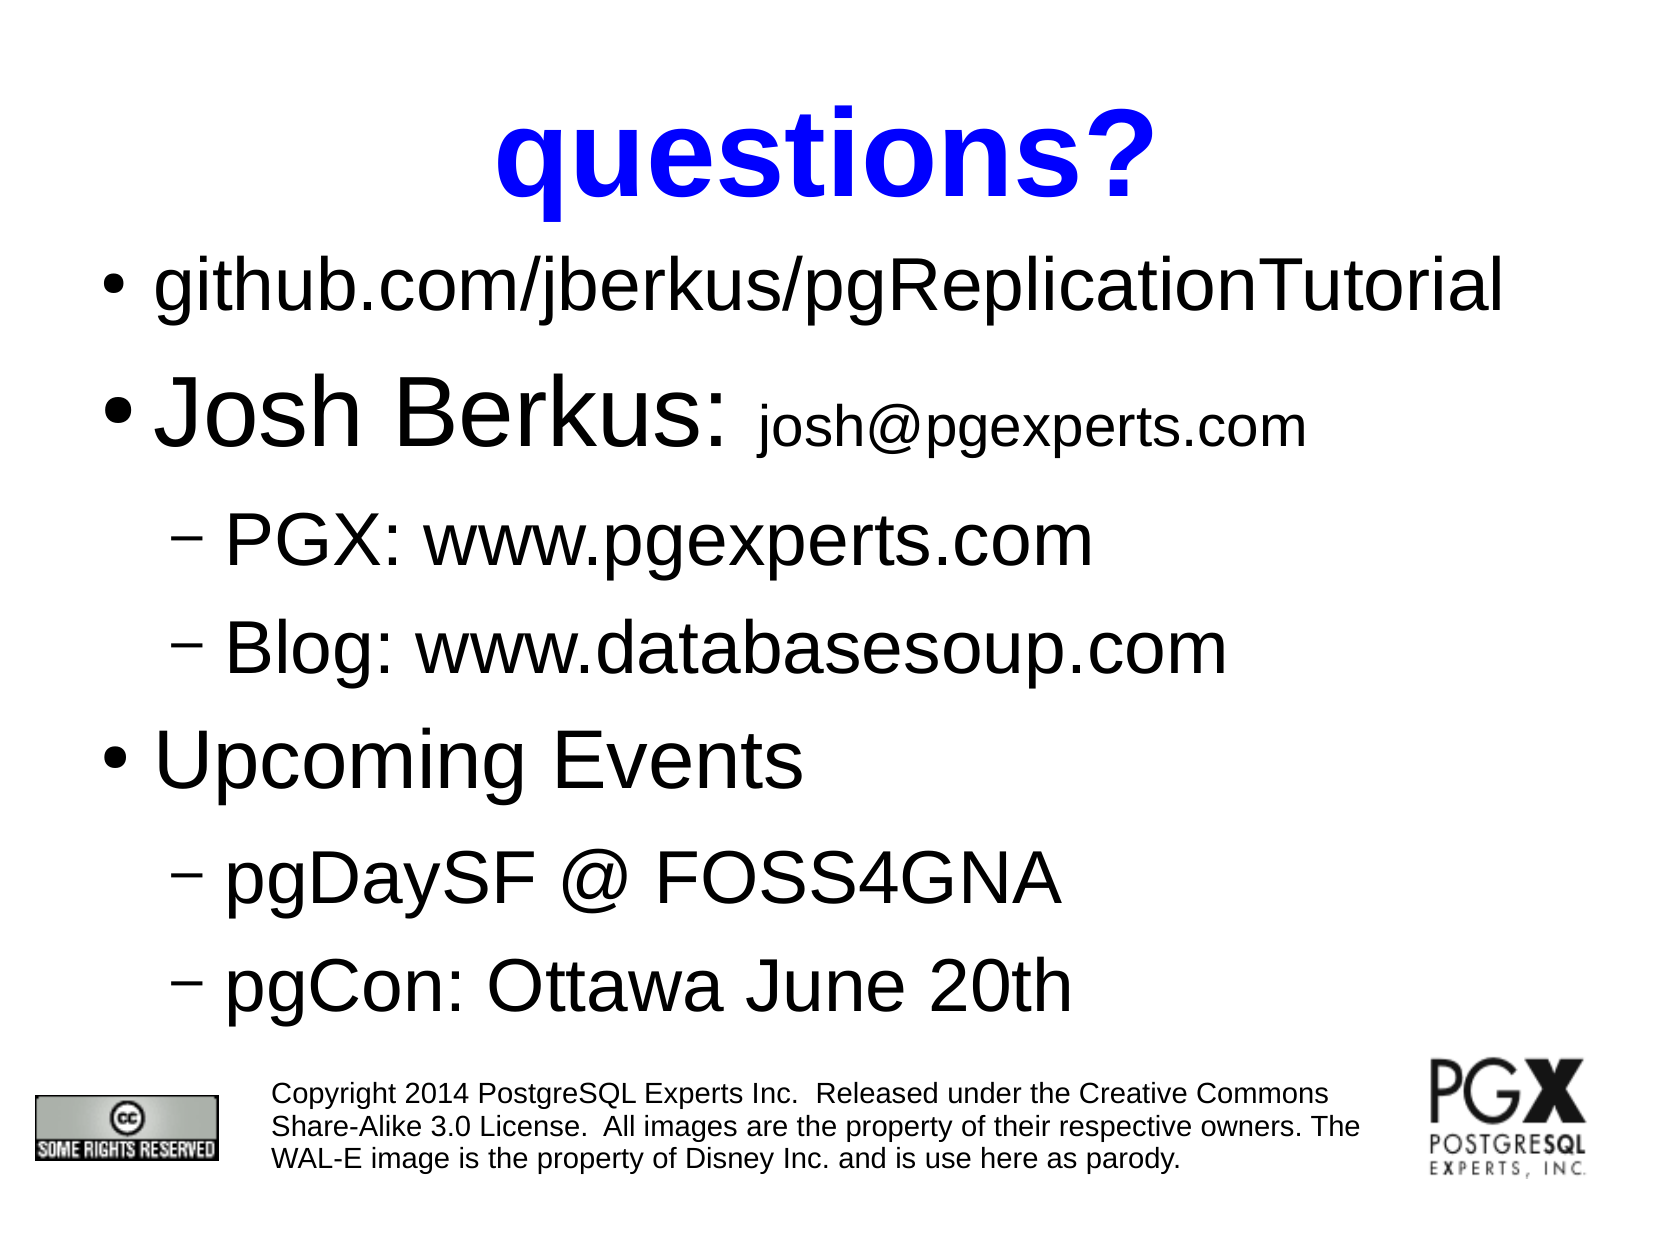

# questions?
github.com/jberkus/pgReplicationTutorial
Josh Berkus: josh@pgexperts.com
PGX: www.pgexperts.com
Blog: www.databasesoup.com
Upcoming Events
pgDaySF @ FOSS4GNA
pgCon: Ottawa June 20th
Copyright 2014 PostgreSQL Experts Inc. Released under the Creative Commons Share-Alike 3.0 License. All images are the property of their respective owners. The WAL-E image is the property of Disney Inc. and is use here as parody.